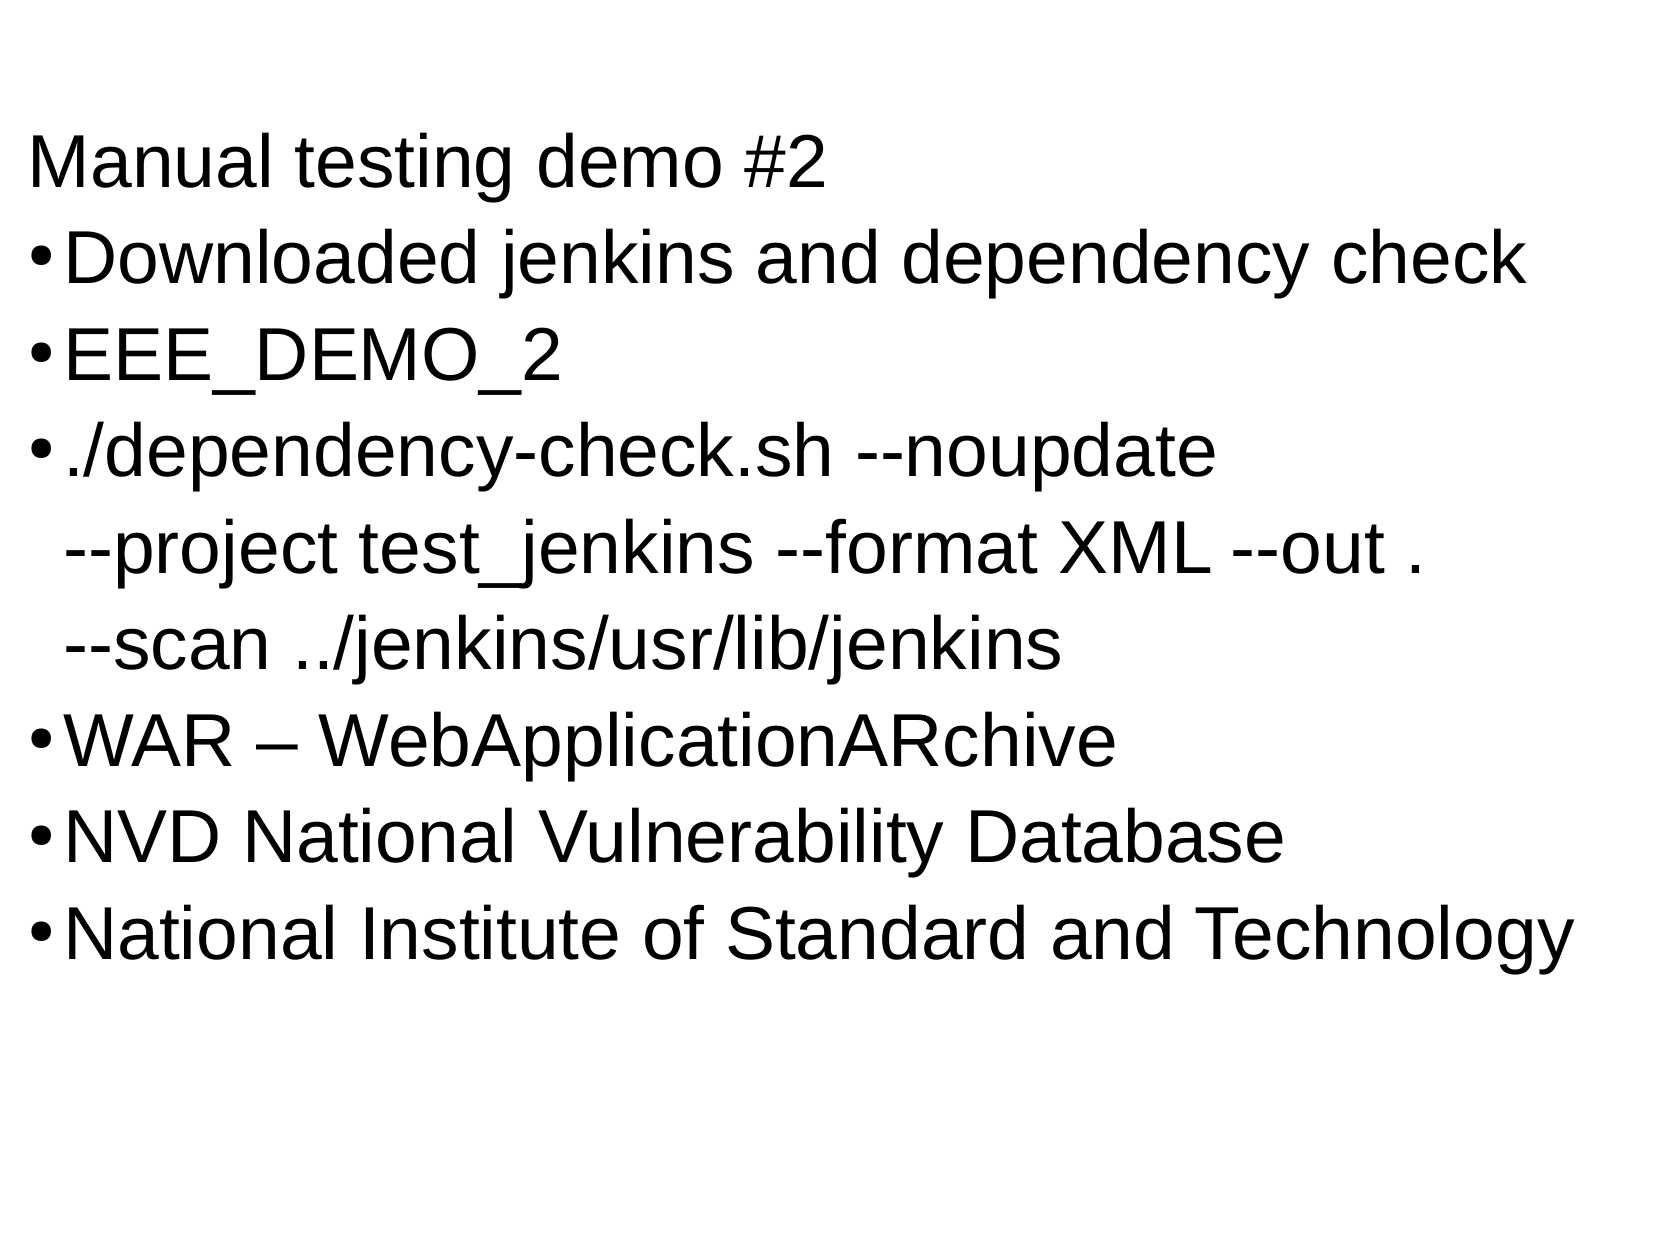

Manual testing demo #2
Downloaded jenkins and dependency check
EEE_DEMO_2
./dependency-check.sh --noupdate
--project test_jenkins --format XML --out .
--scan ../jenkins/usr/lib/jenkins
WAR – WebApplicationARchive
NVD National Vulnerability Database
National Institute of Standard and Technology